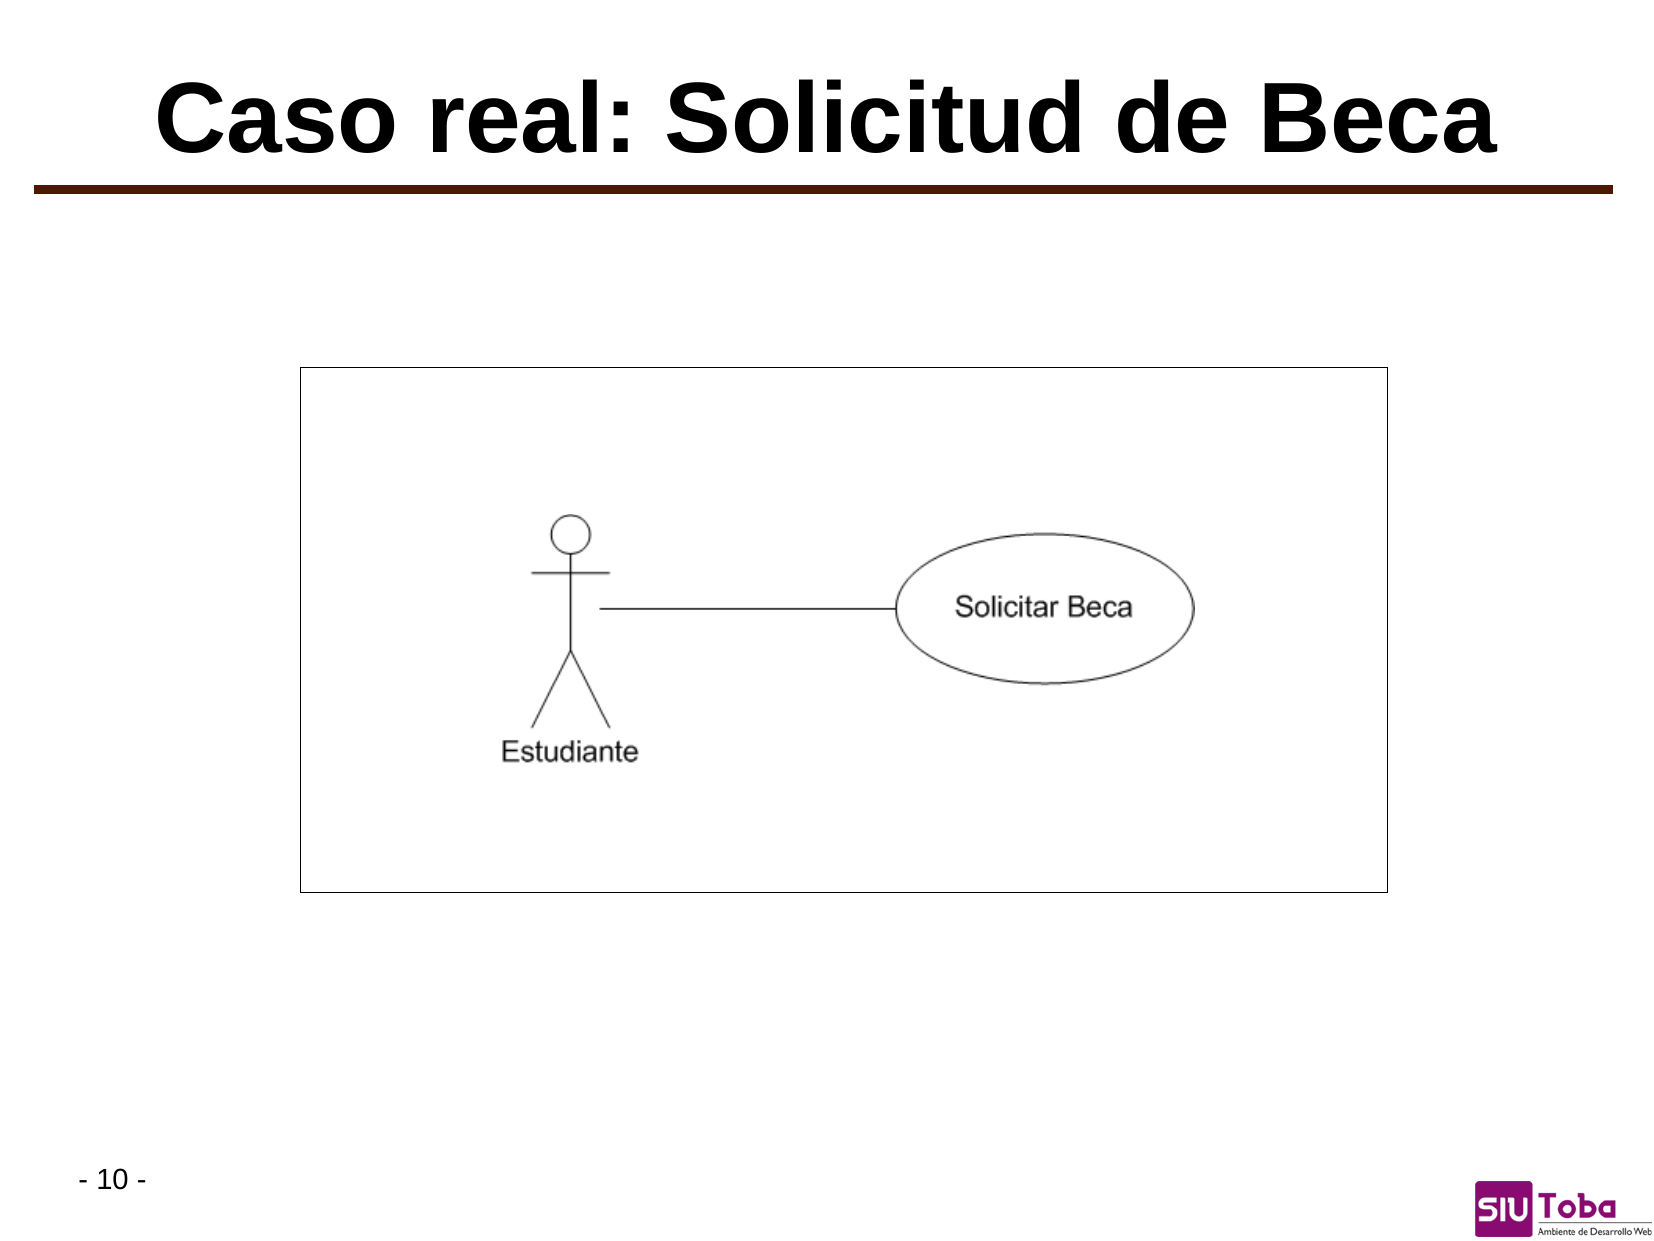

# Caso real: Solicitud de Beca
10